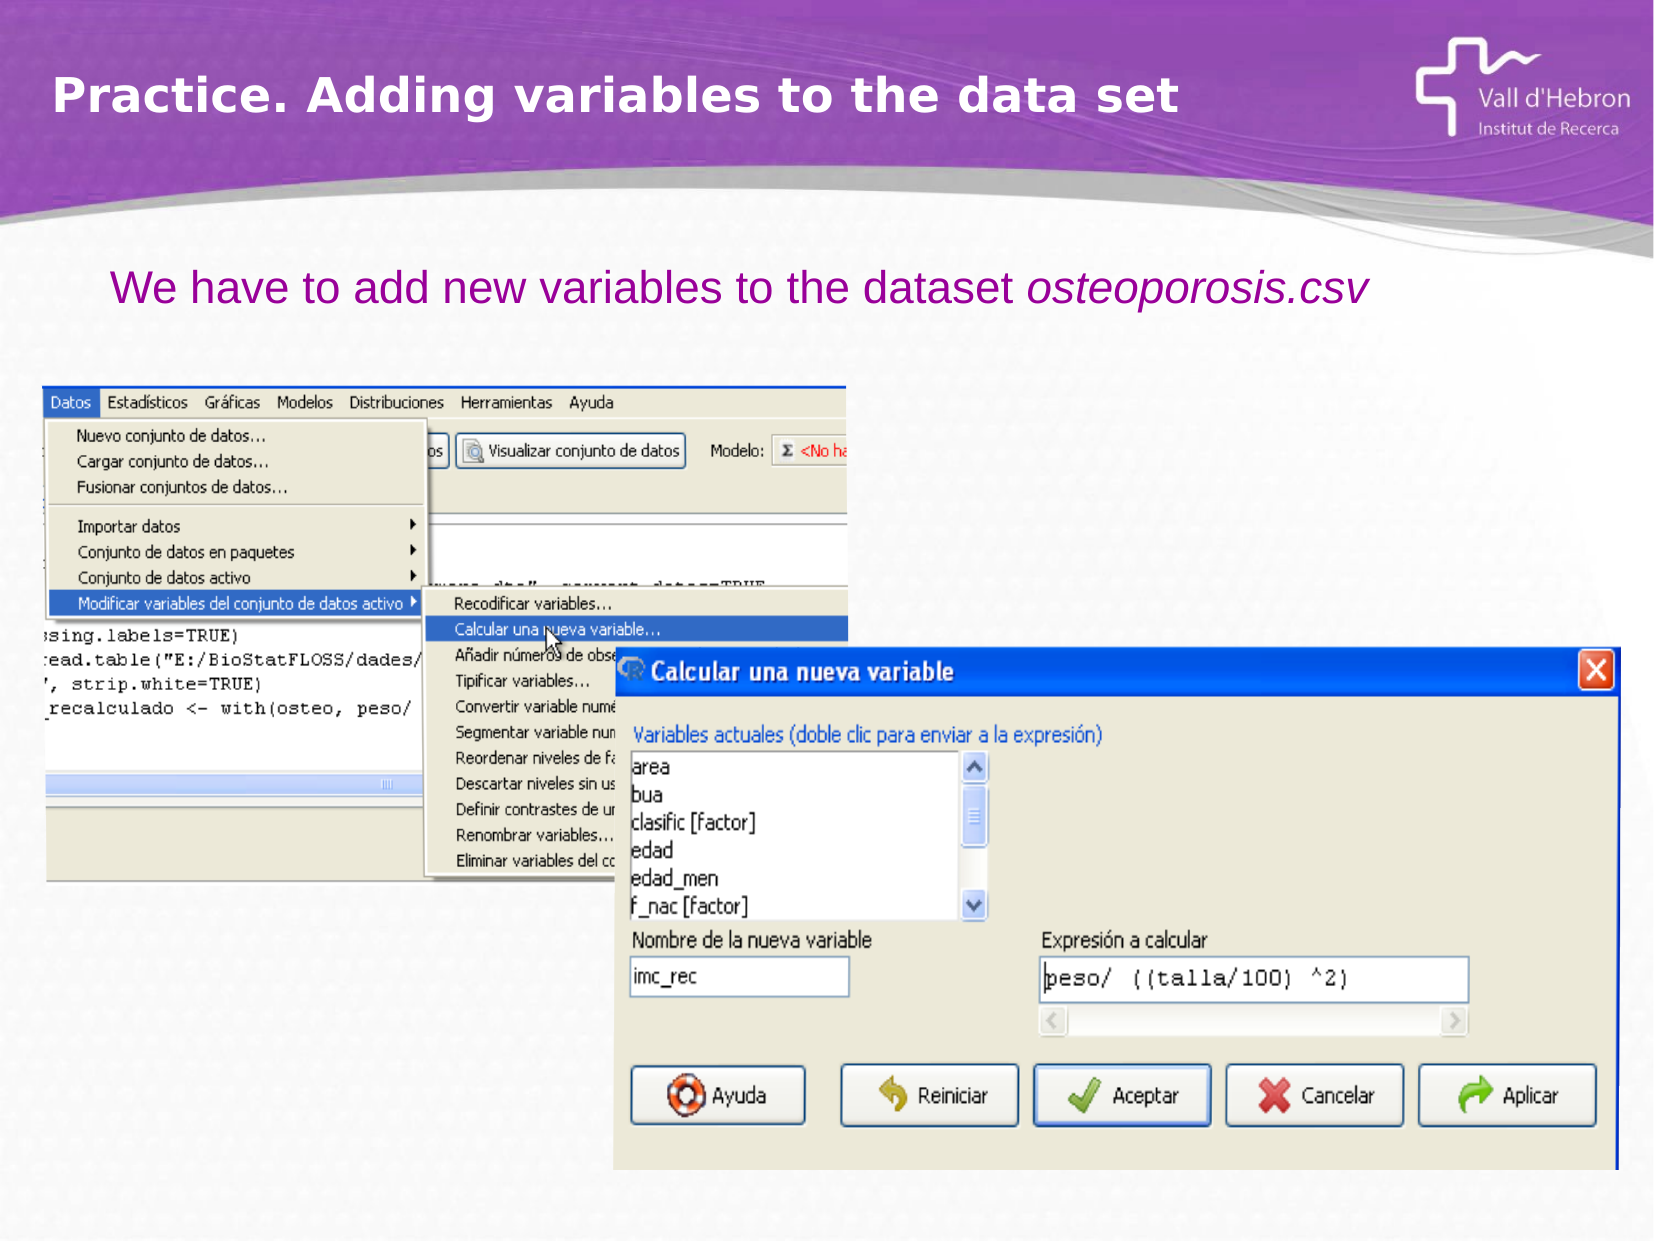

Practice. Adding variables to the data set
We have to add new variables to the dataset osteoporosis.csv